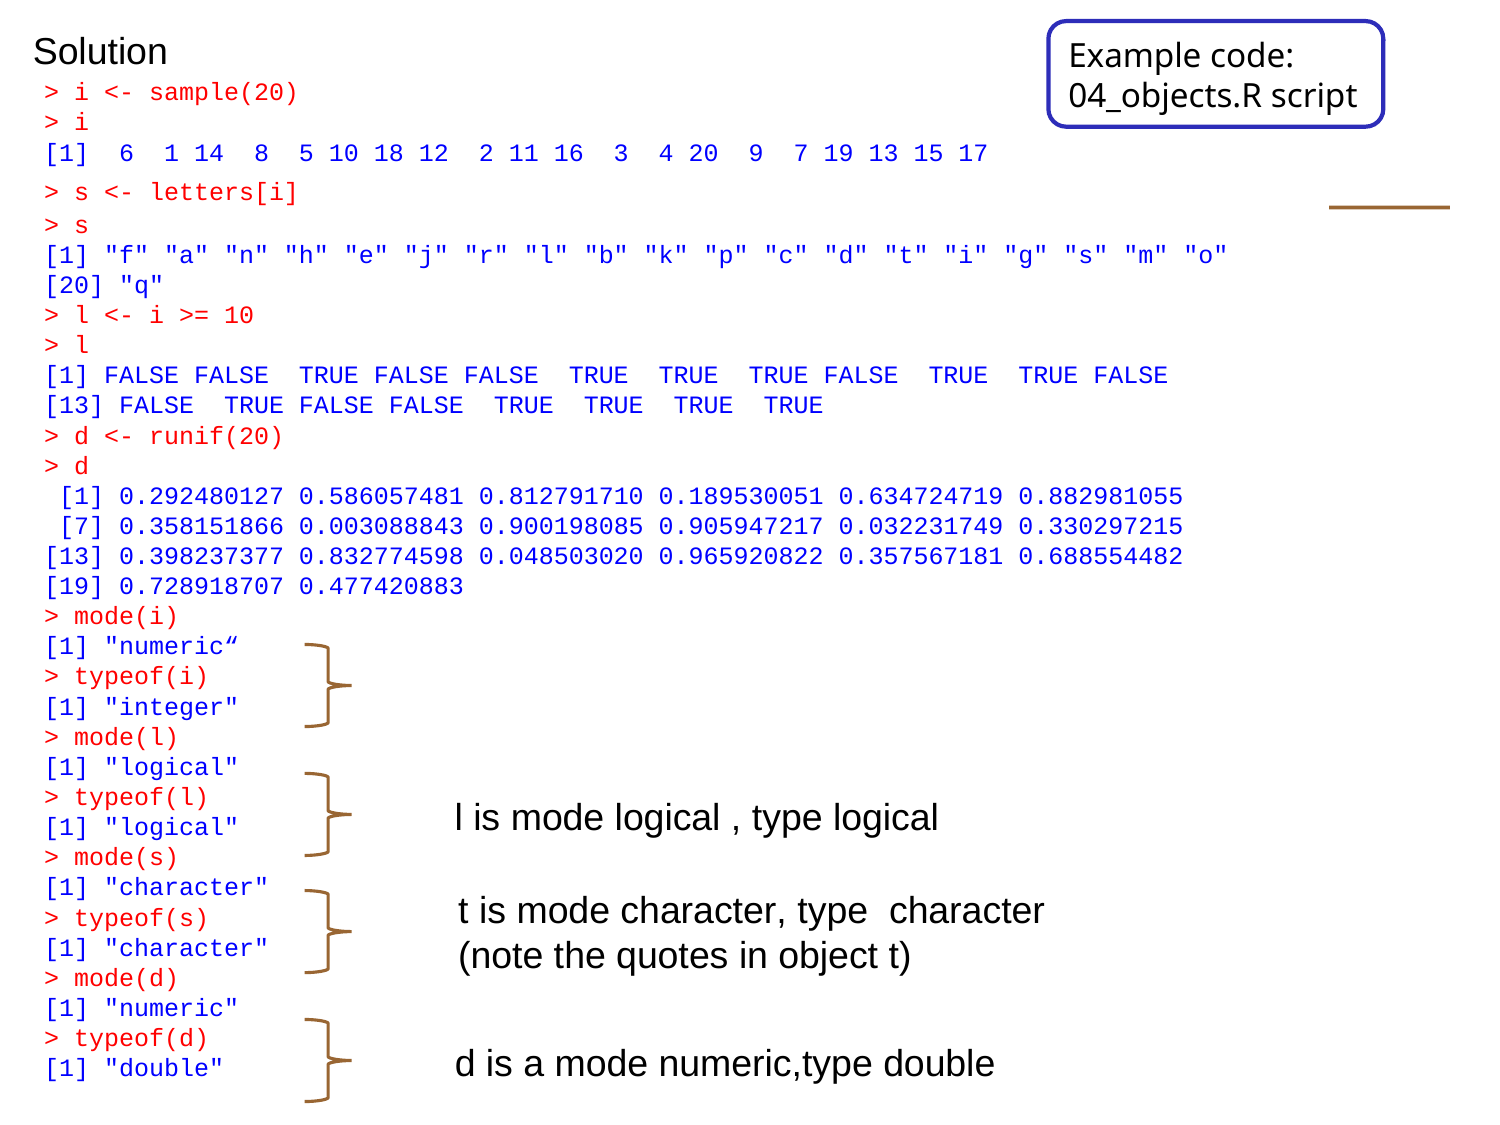

Solution
Example code:
04_objects.R script
> i <- sample(20)‏
> i
[1] 6 1 14 8 5 10 18 12 2 11 16 3 4 20 9 7 19 13 15 17
> s <- letters[i]]
> s
[1] "f" "a" "n" "h" "e" "j" "r" "l" "b" "k" "p" "c" "d" "t" "i" "g" "s" "m" "o"
[20] "q"
> l <- i >= 10
> l
[1] FALSE FALSE TRUE FALSE FALSE TRUE TRUE TRUE FALSE TRUE TRUE FALSE
[13] FALSE TRUE FALSE FALSE TRUE TRUE TRUE TRUE
> d <- runif(20)‏
> d
 [1] 0.292480127 0.586057481 0.812791710 0.189530051 0.634724719 0.882981055
 [7] 0.358151866 0.003088843 0.900198085 0.905947217 0.032231749 0.330297215
[13] 0.398237377 0.832774598 0.048503020 0.965920822 0.357567181 0.688554482
[19] 0.728918707 0.477420883
> mode(i)‏
[1] "numeric“
> typeof(i)‏
[1] "integer"
> mode(l)‏
[1] "logical"
> typeof(l)‏
[1] "logical"
> mode(s)‏
[1] "character"
> typeof(s)‏
[1] "character"
> mode(d)‏
[1] "numeric"
> typeof(d)‏
[1] "double"
i is mode numeric, type integer
l is mode logical , type logical
t is mode character, type character
(note the quotes in object t)‏
d is a mode numeric,type double